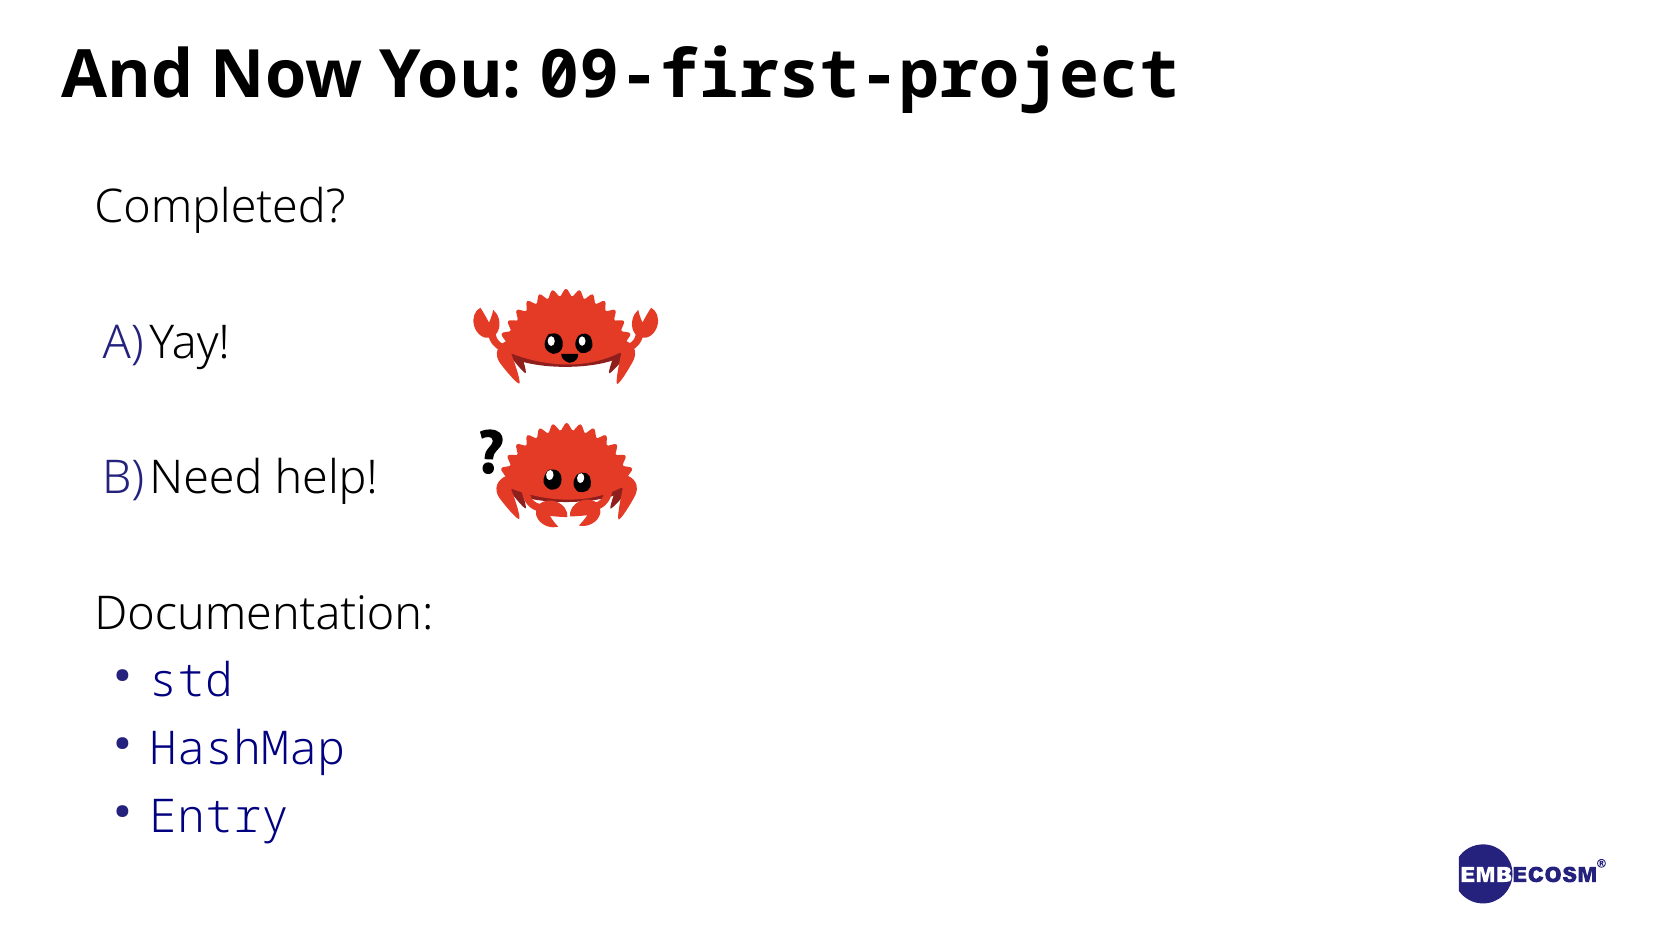

# And Now You: 09-first-project
Completed?
Yay!
Need help!
Documentation:
std
HashMap
Entry